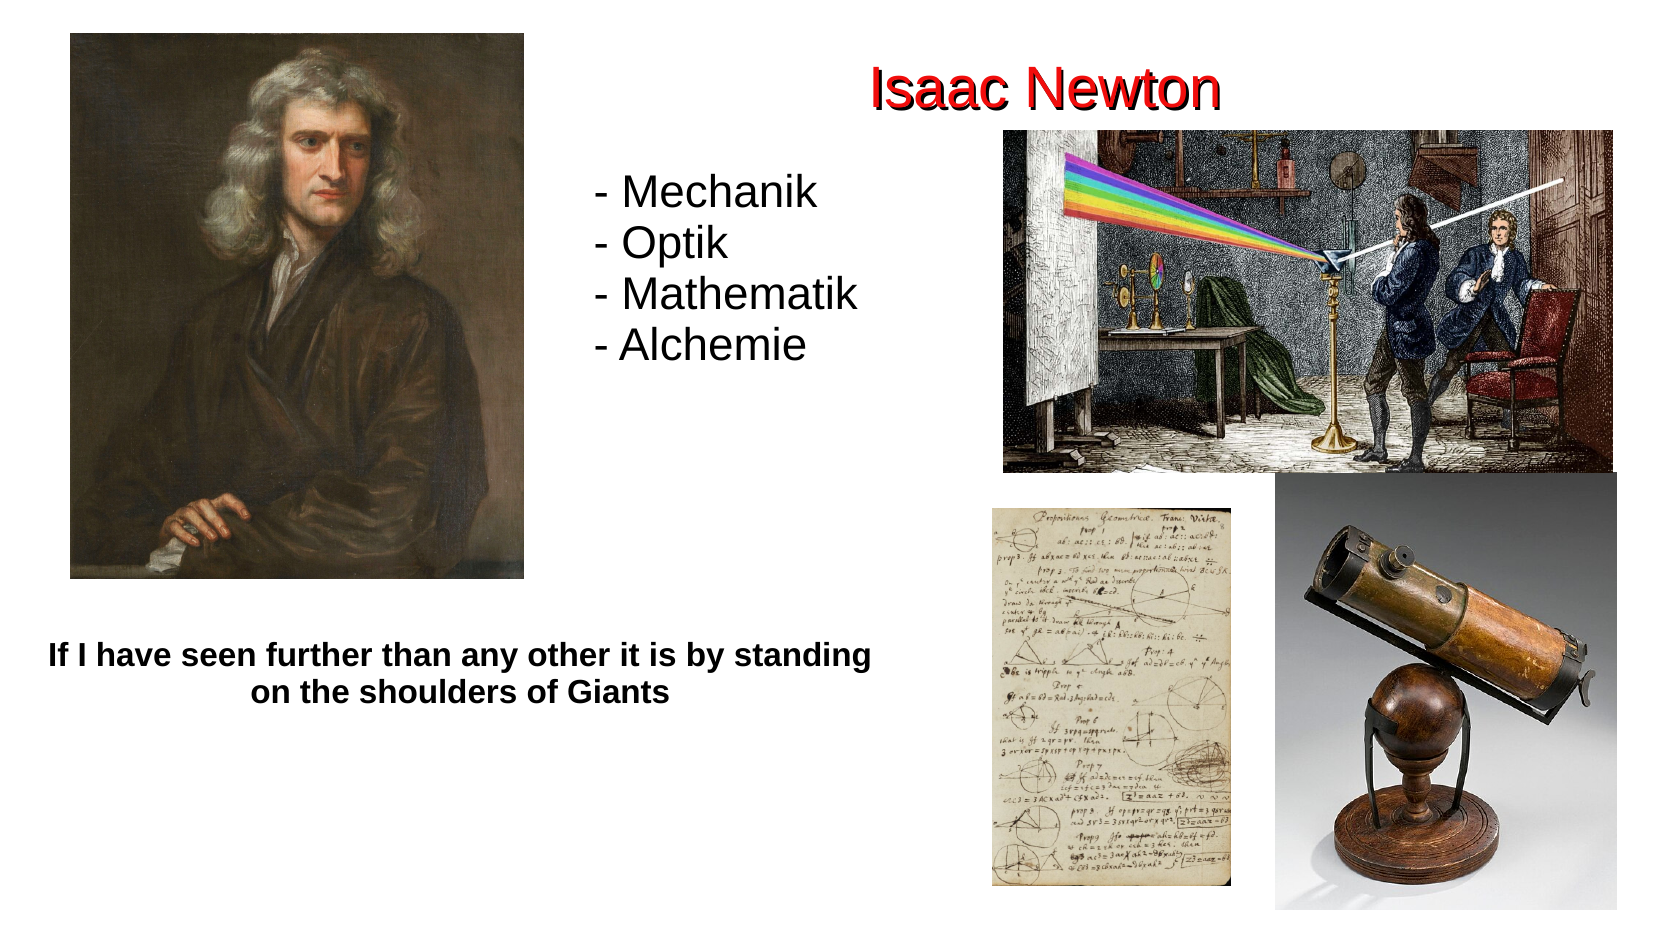

Isaac Newton
- Mechanik
- Optik
- Mathematik
- Alchemie
If I have seen further than any other it is by standing on the shoulders of Giants